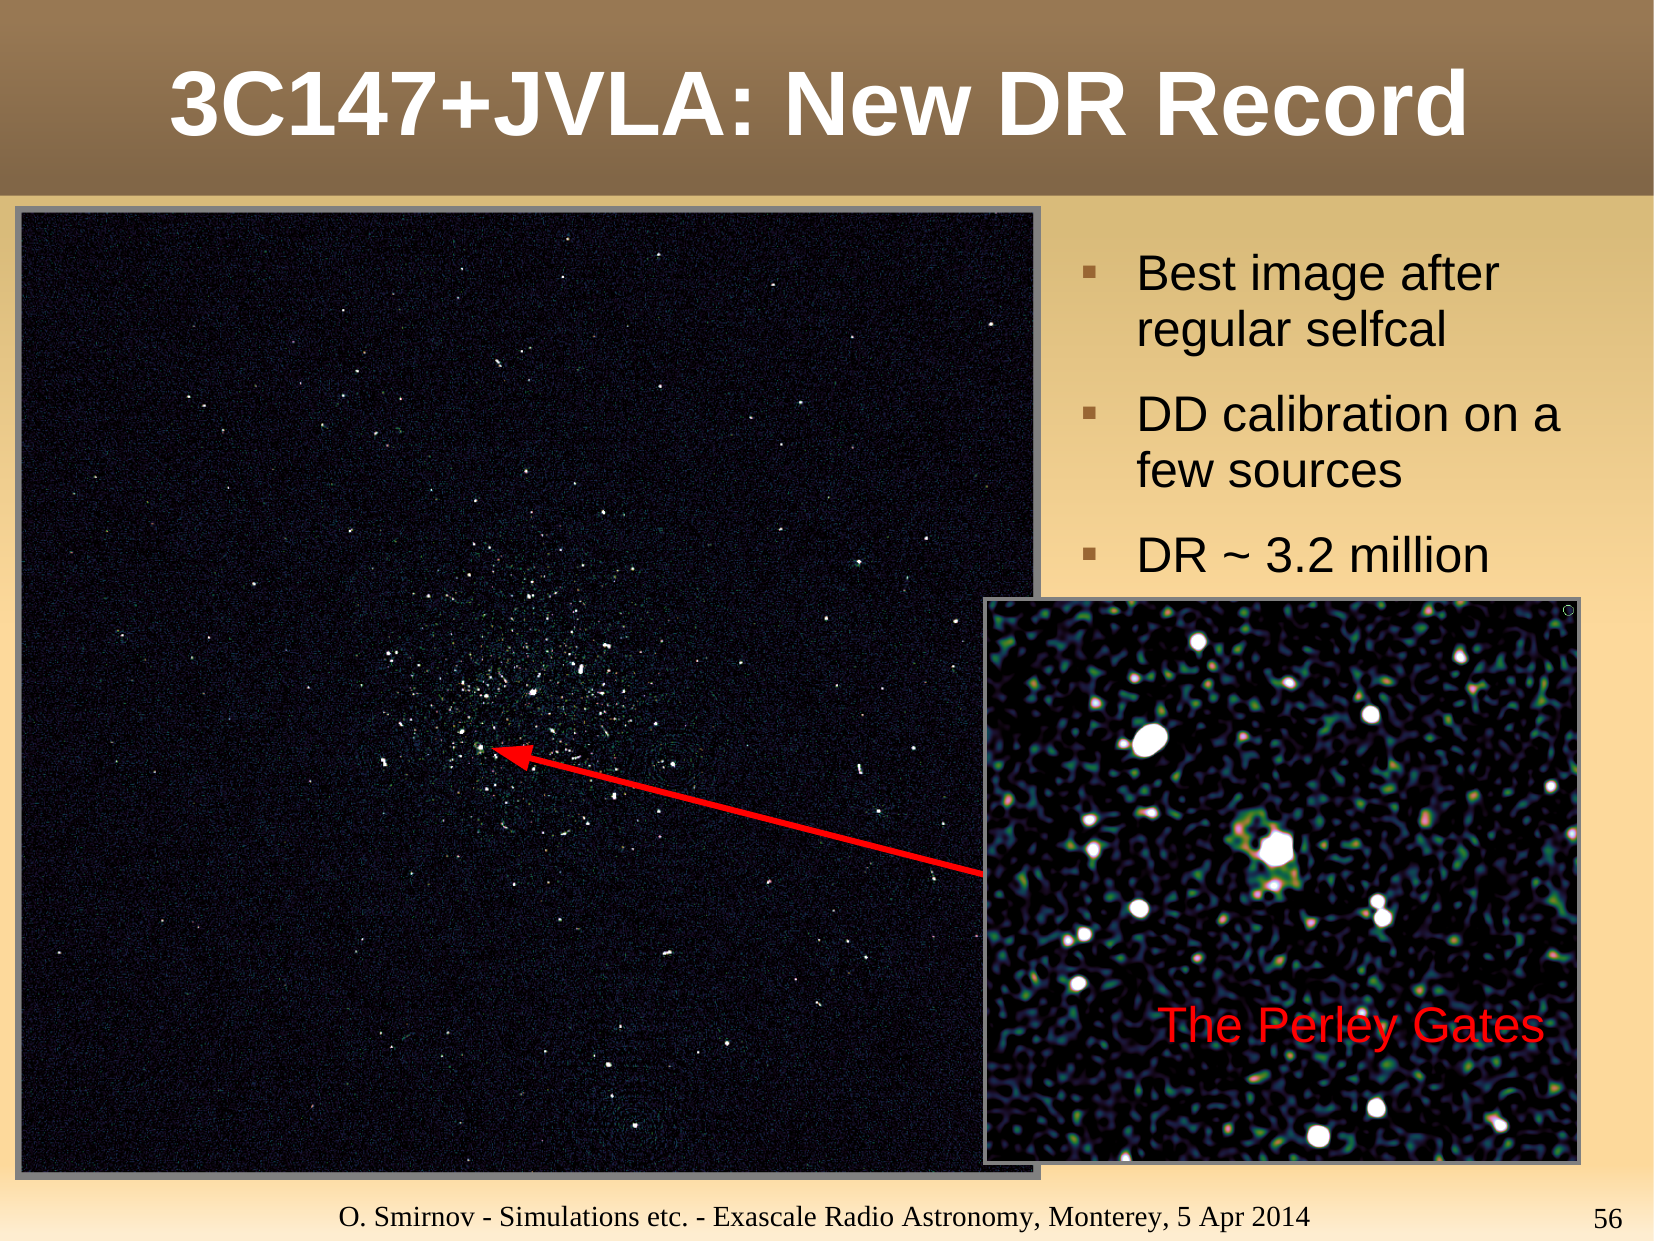

# 3C147+JVLA: New DR Record
Best image after
regular selfcal
DD calibration on a few sources
DR ~ 3.2 million
more coming soon
The Perley Gates
O. Smirnov - Simulations etc. - Exascale Radio Astronomy, Monterey, 5 Apr 2014
56